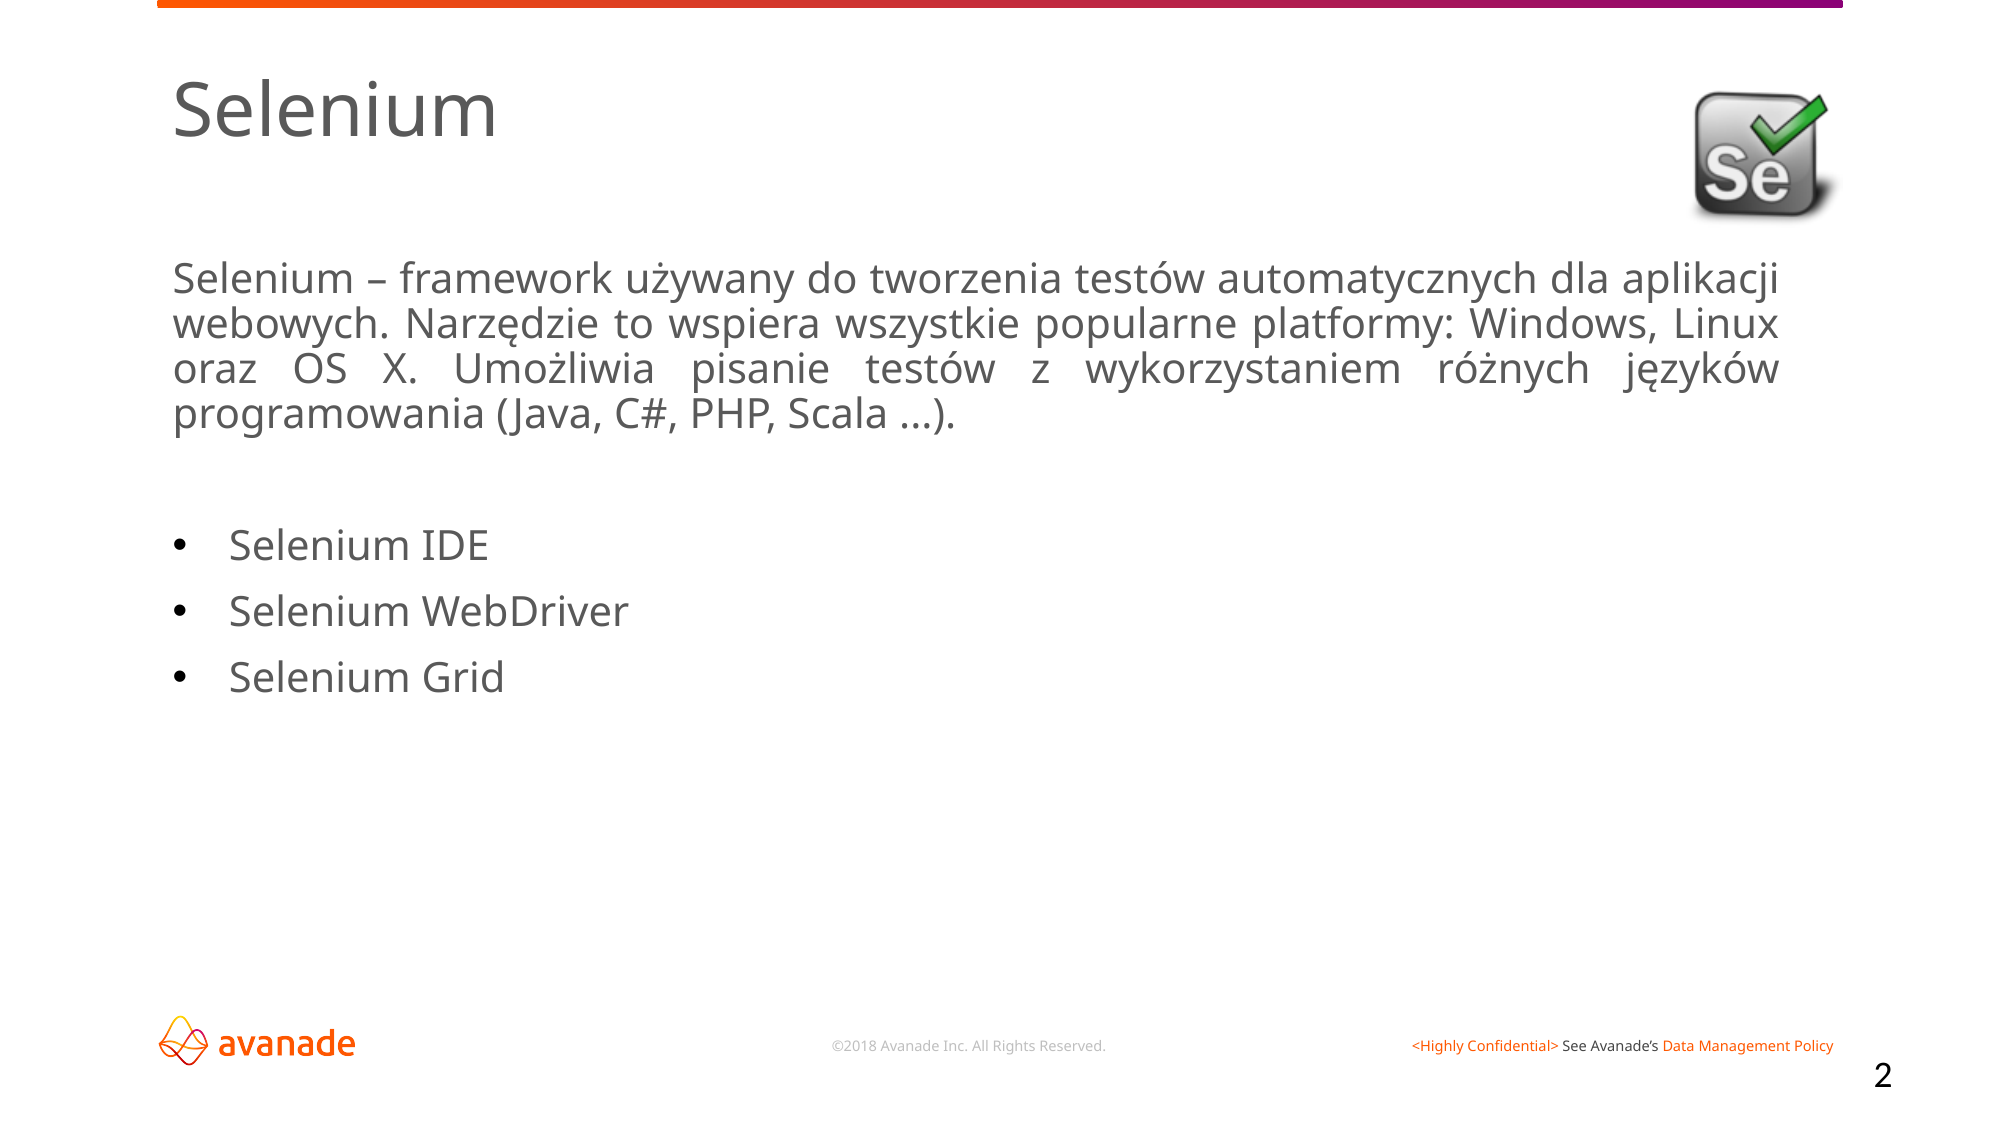

Selenium
# Selenium – framework używany do tworzenia testów automatycznych dla aplikacji webowych. Narzędzie to wspiera wszystkie popularne platformy: Windows, Linux oraz OS X. Umożliwia pisanie testów z wykorzystaniem różnych języków programowania (Java, C#, PHP, Scala ...).
Selenium IDE
Selenium WebDriver
Selenium Grid